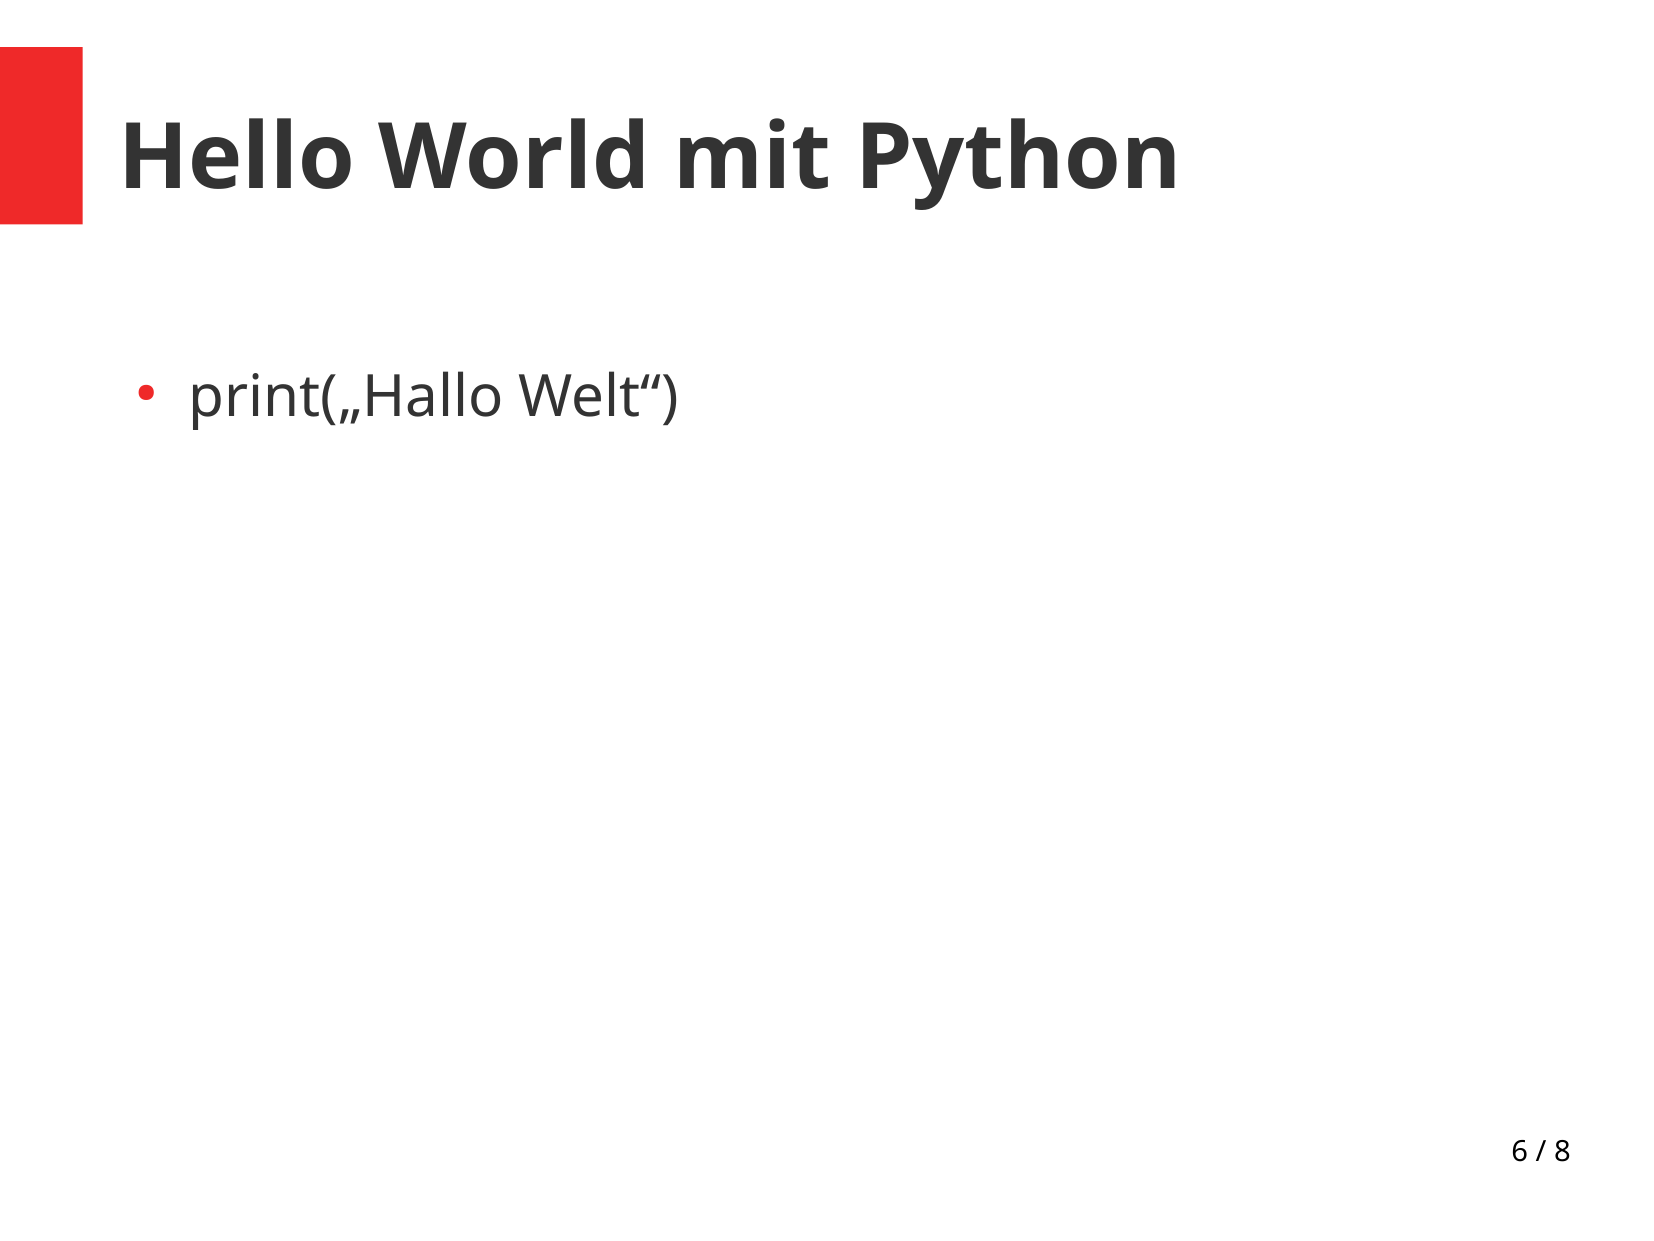

# Hello World mit Python
print(„Hallo Welt“)
6